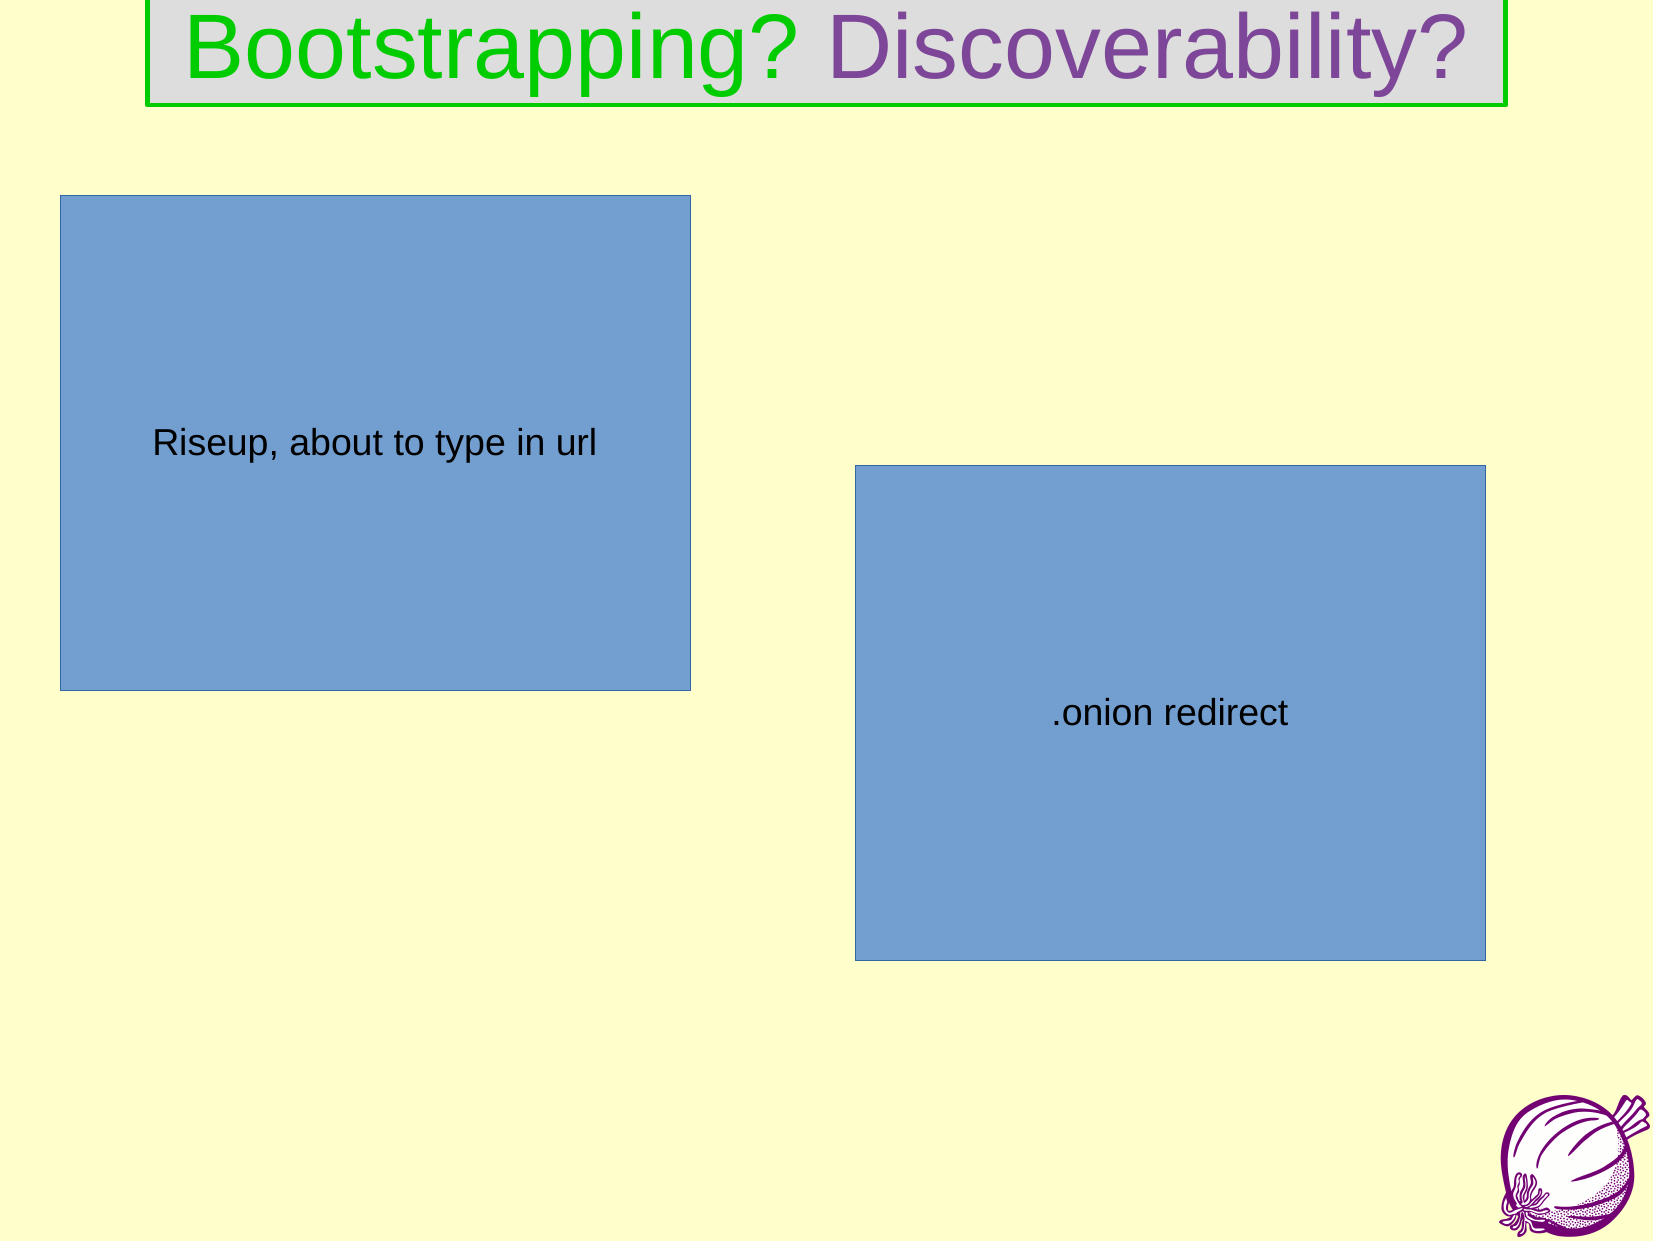

# Bootstrapping? Discoverability?
Riseup, about to type in url
.onion redirect